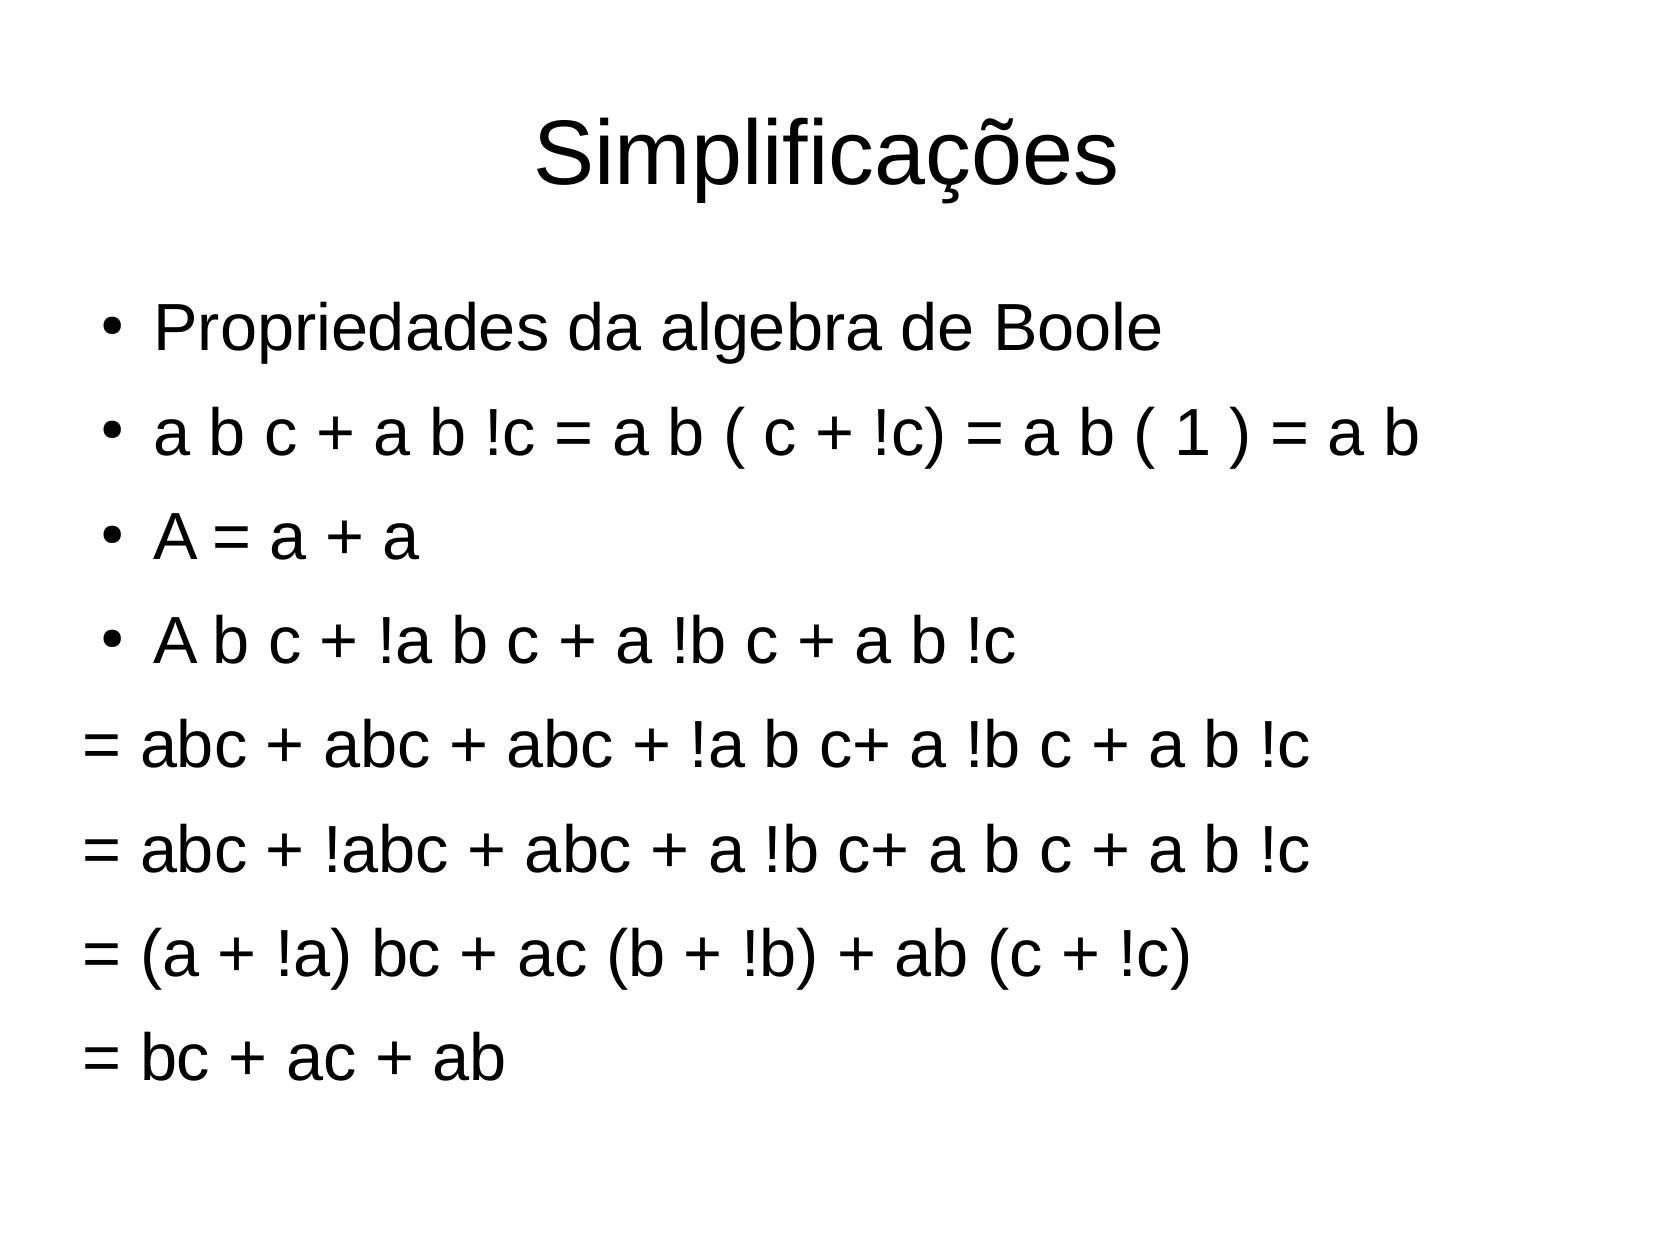

# Simplificações
Propriedades da algebra de Boole
a b c + a b !c = a b ( c + !c) = a b ( 1 ) = a b
A = a + a
A b c + !a b c + a !b c + a b !c
= abc + abc + abc + !a b c+ a !b c + a b !c
= abc + !abc + abc + a !b c+ a b c + a b !c
= (a + !a) bc + ac (b + !b) + ab (c + !c)
= bc + ac + ab